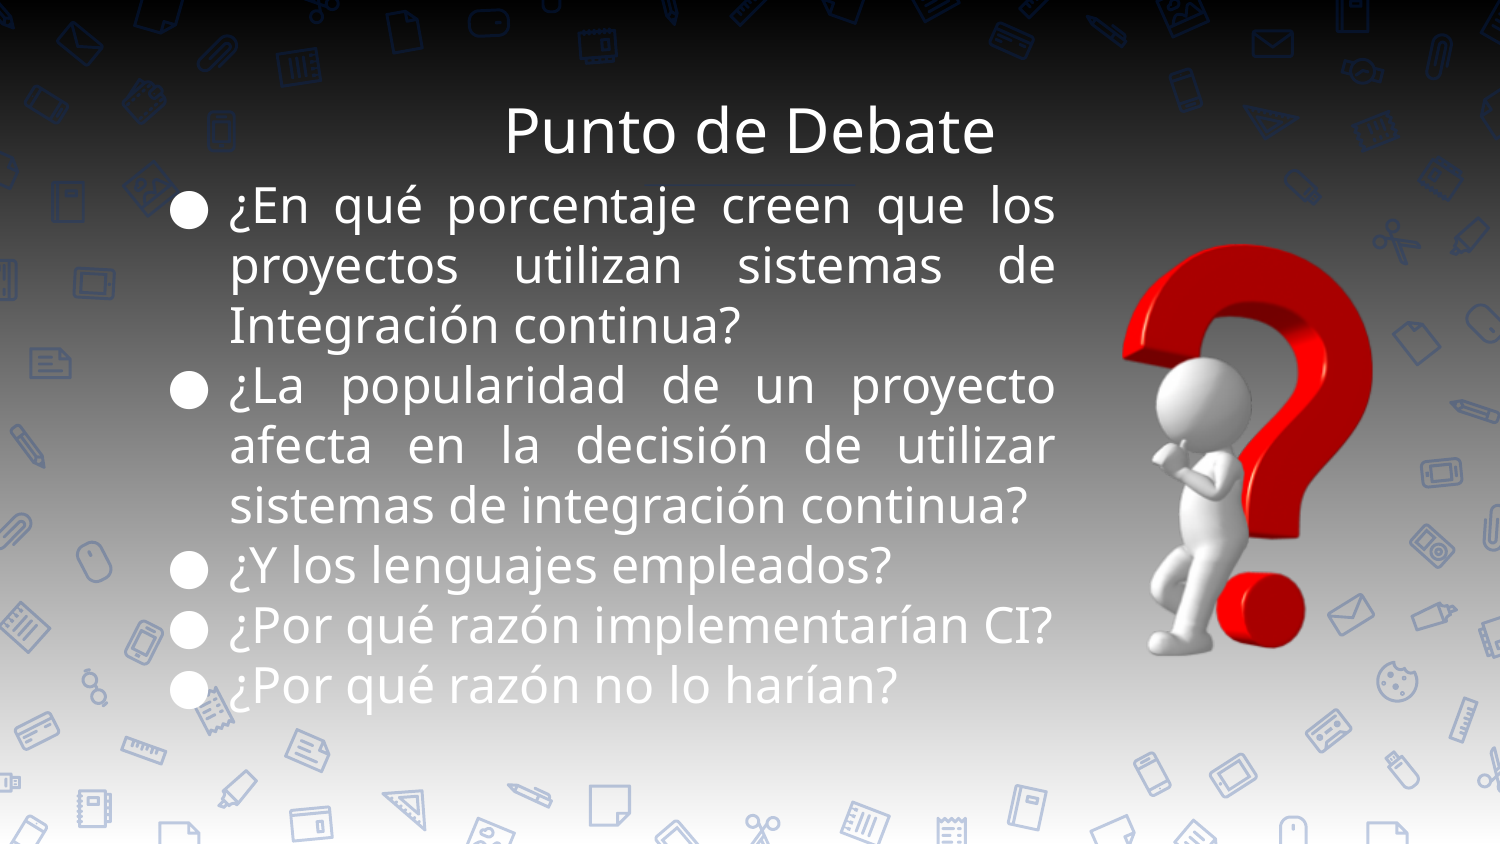

# Punto de Debate
¿En qué porcentaje creen que los proyectos utilizan sistemas de Integración continua?
¿La popularidad de un proyecto afecta en la decisión de utilizar sistemas de integración continua?
¿Y los lenguajes empleados?
¿Por qué razón implementarían CI?
¿Por qué razón no lo harían?